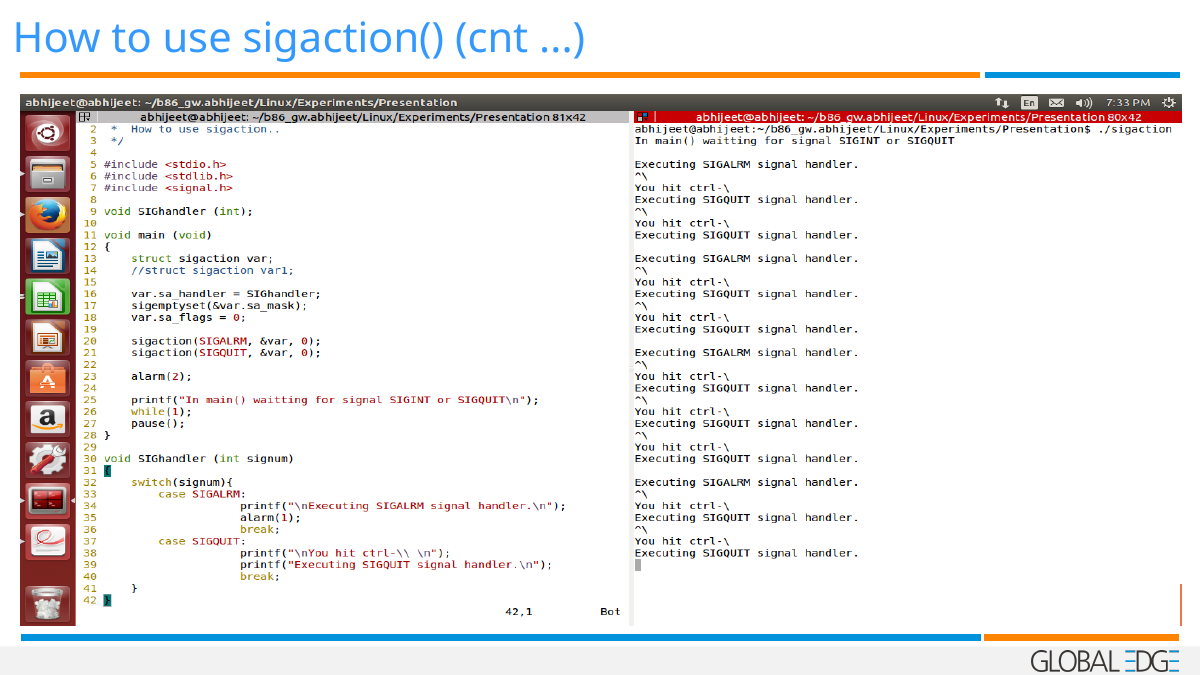

# How to use sigaction() (cnt ...)